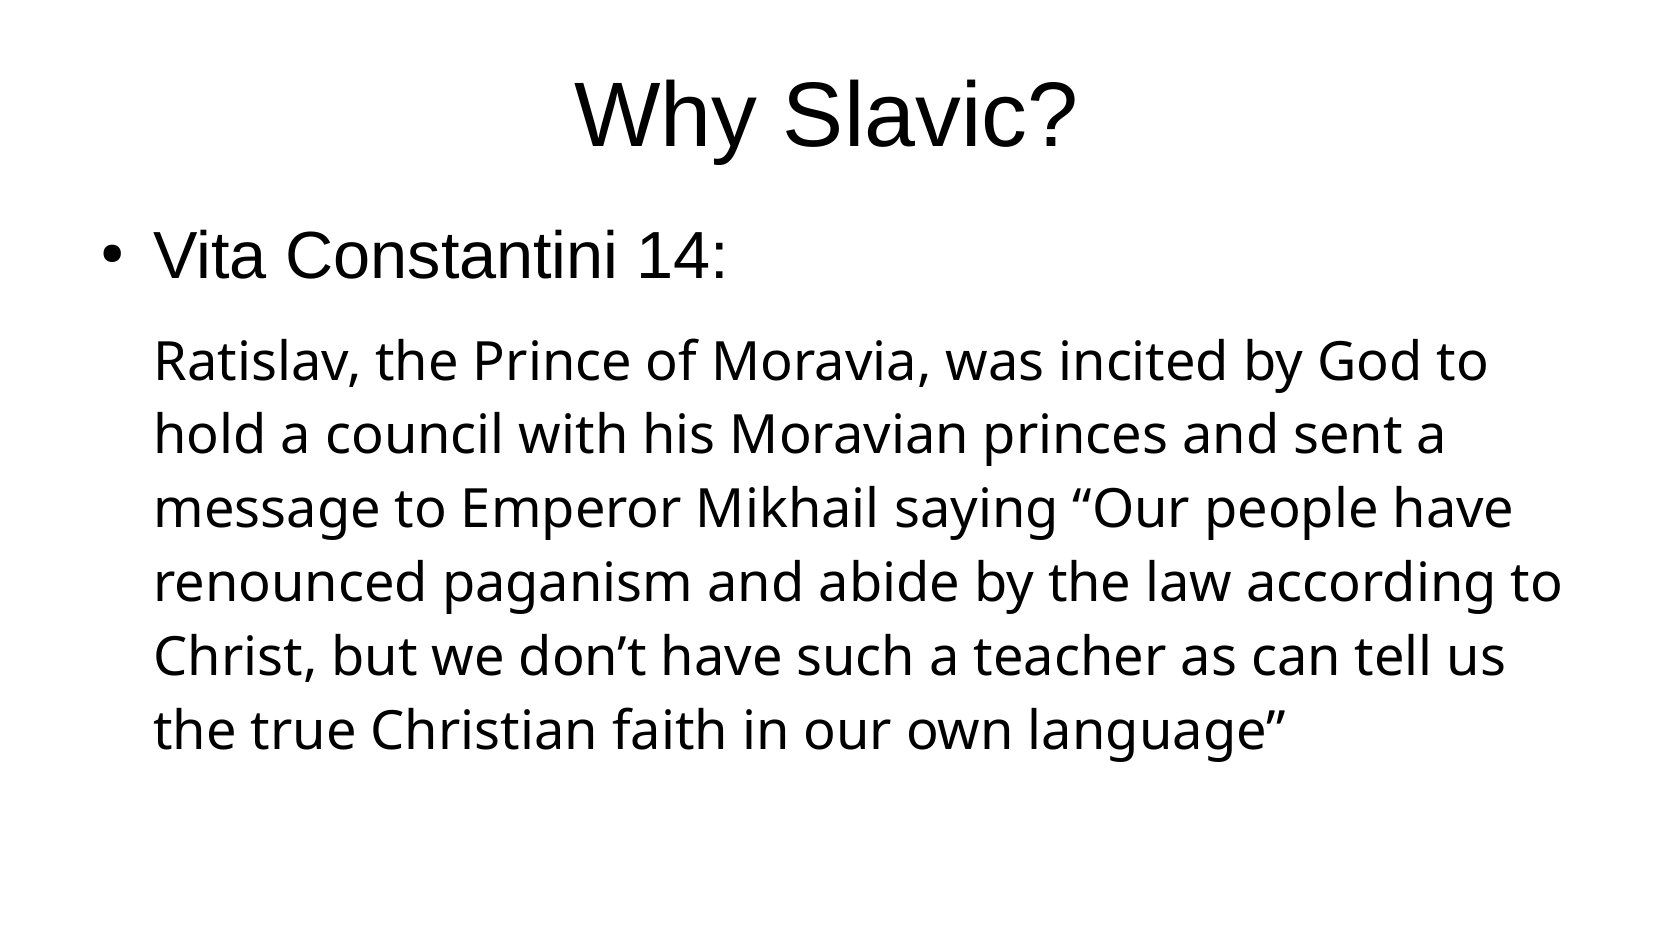

# Why Slavic?
Vita Constantini 14:
Ratislav, the Prince of Moravia, was incited by God to hold a council with his Moravian princes and sent a message to Emperor Mikhail saying “Our people have renounced paganism and abide by the law according to Christ, but we don’t have such a teacher as can tell us the true Christian faith in our own language”